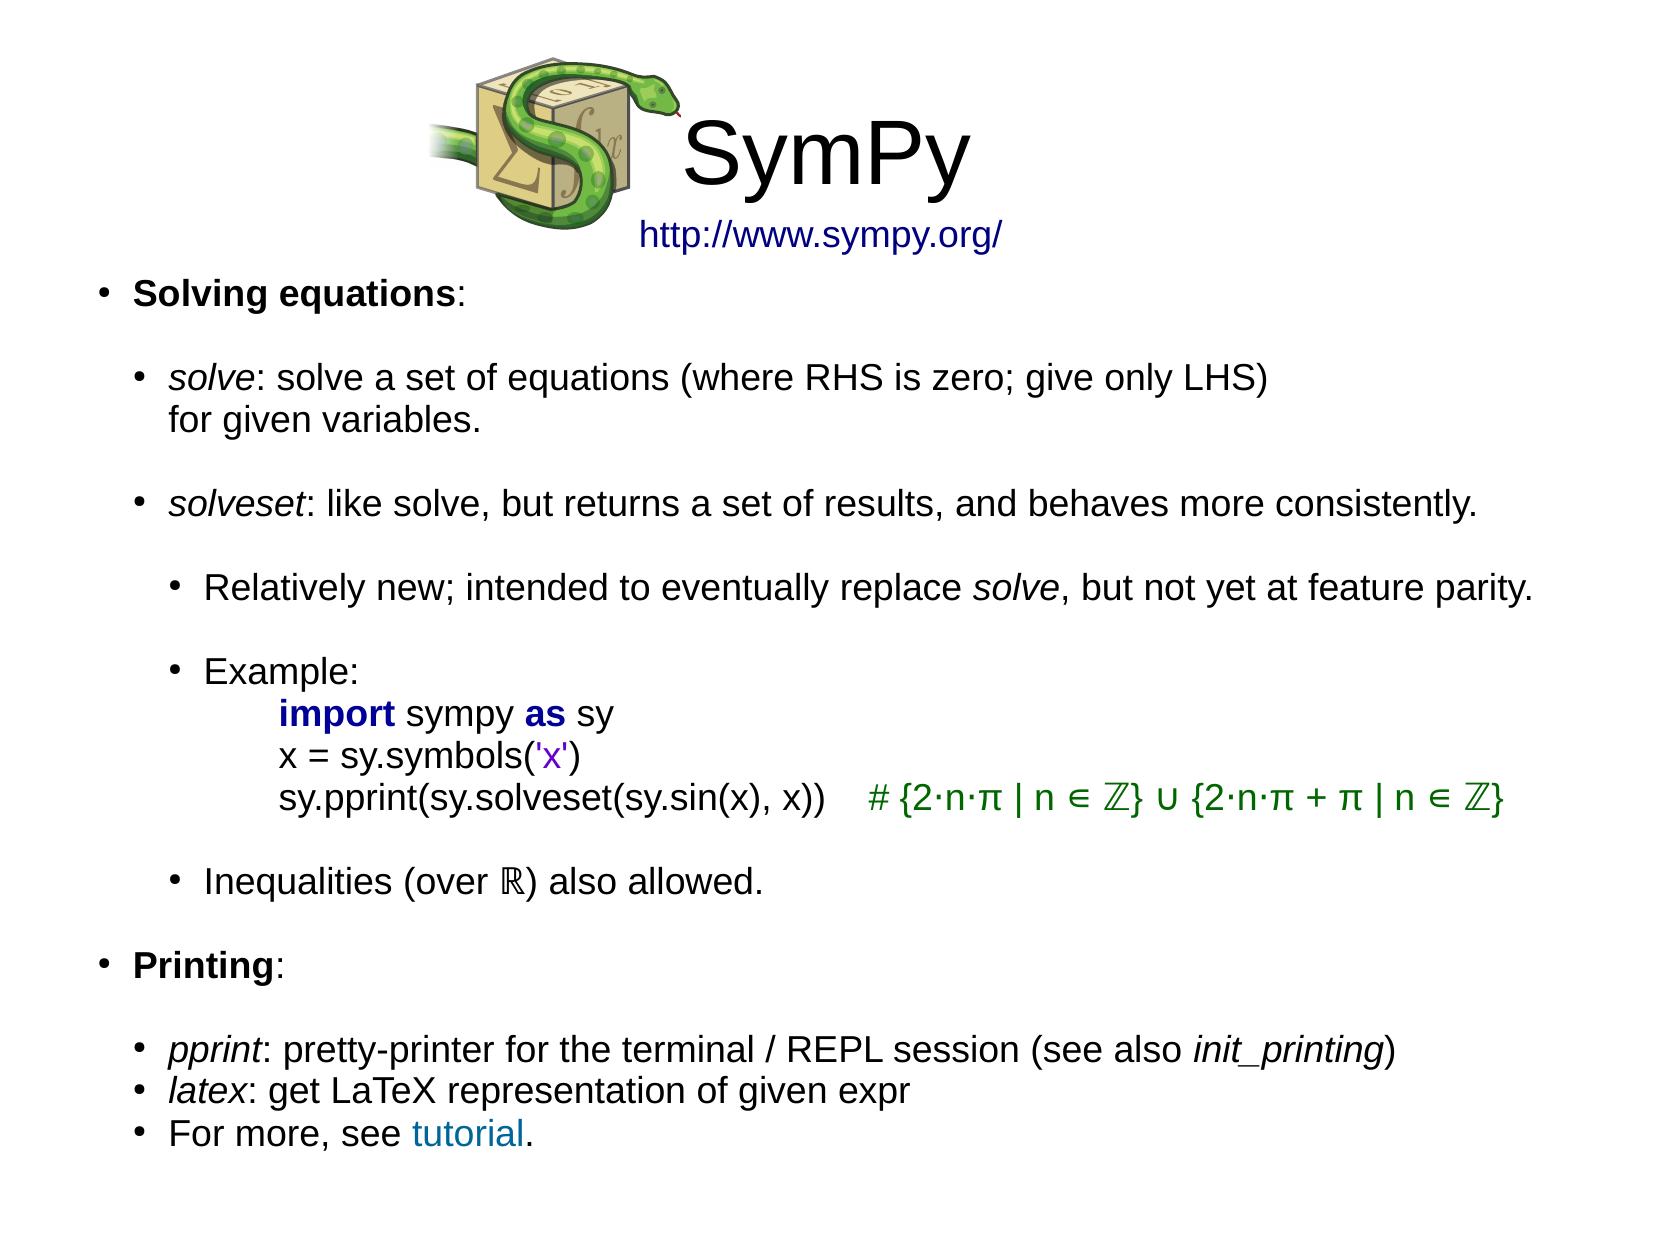

# SymPy
http://www.sympy.org/
Solving equations:
solve: solve a set of equations (where RHS is zero; give only LHS)
for given variables.
solveset: like solve, but returns a set of results, and behaves more consistently.
Relatively new; intended to eventually replace solve, but not yet at feature parity.
Example:
	import sympy as sy
	x = sy.symbols('x')
	sy.pprint(sy.solveset(sy.sin(x), x)) # {2⋅n⋅π | n ∊ ℤ} ∪ {2⋅n⋅π + π | n ∊ ℤ}
Inequalities (over ℝ) also allowed.
Printing:
pprint: pretty-printer for the terminal / REPL session (see also init_printing)
latex: get LaTeX representation of given expr
For more, see tutorial.